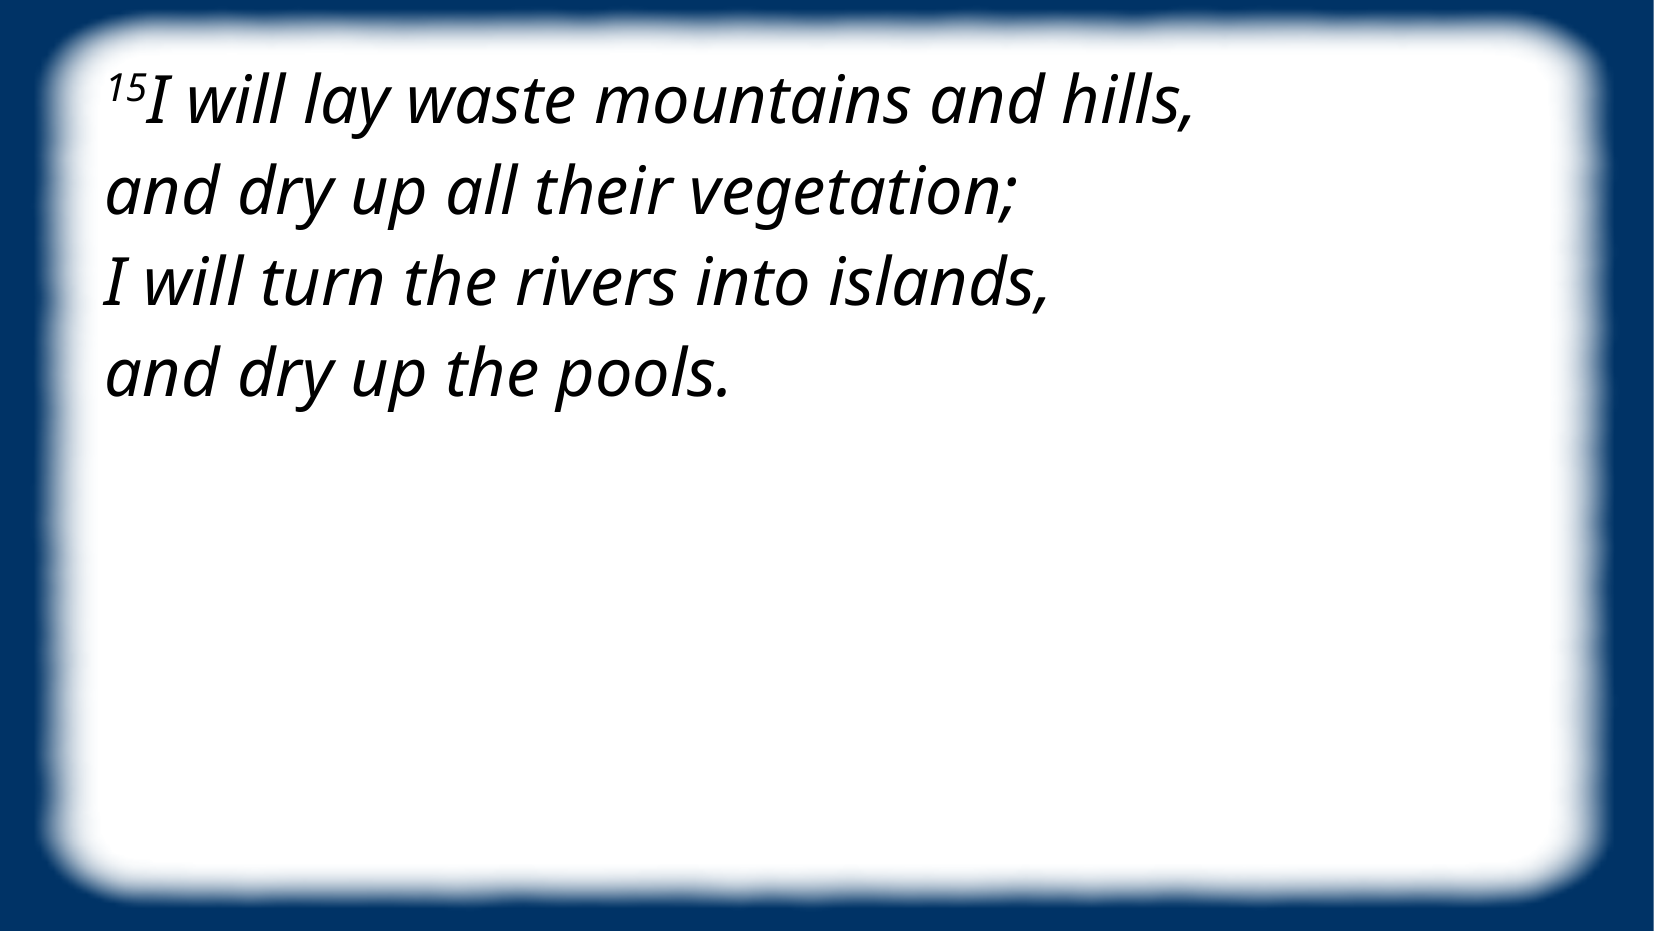

15I will lay waste mountains and hills,
and dry up all their vegetation;
I will turn the rivers into islands,
and dry up the pools.